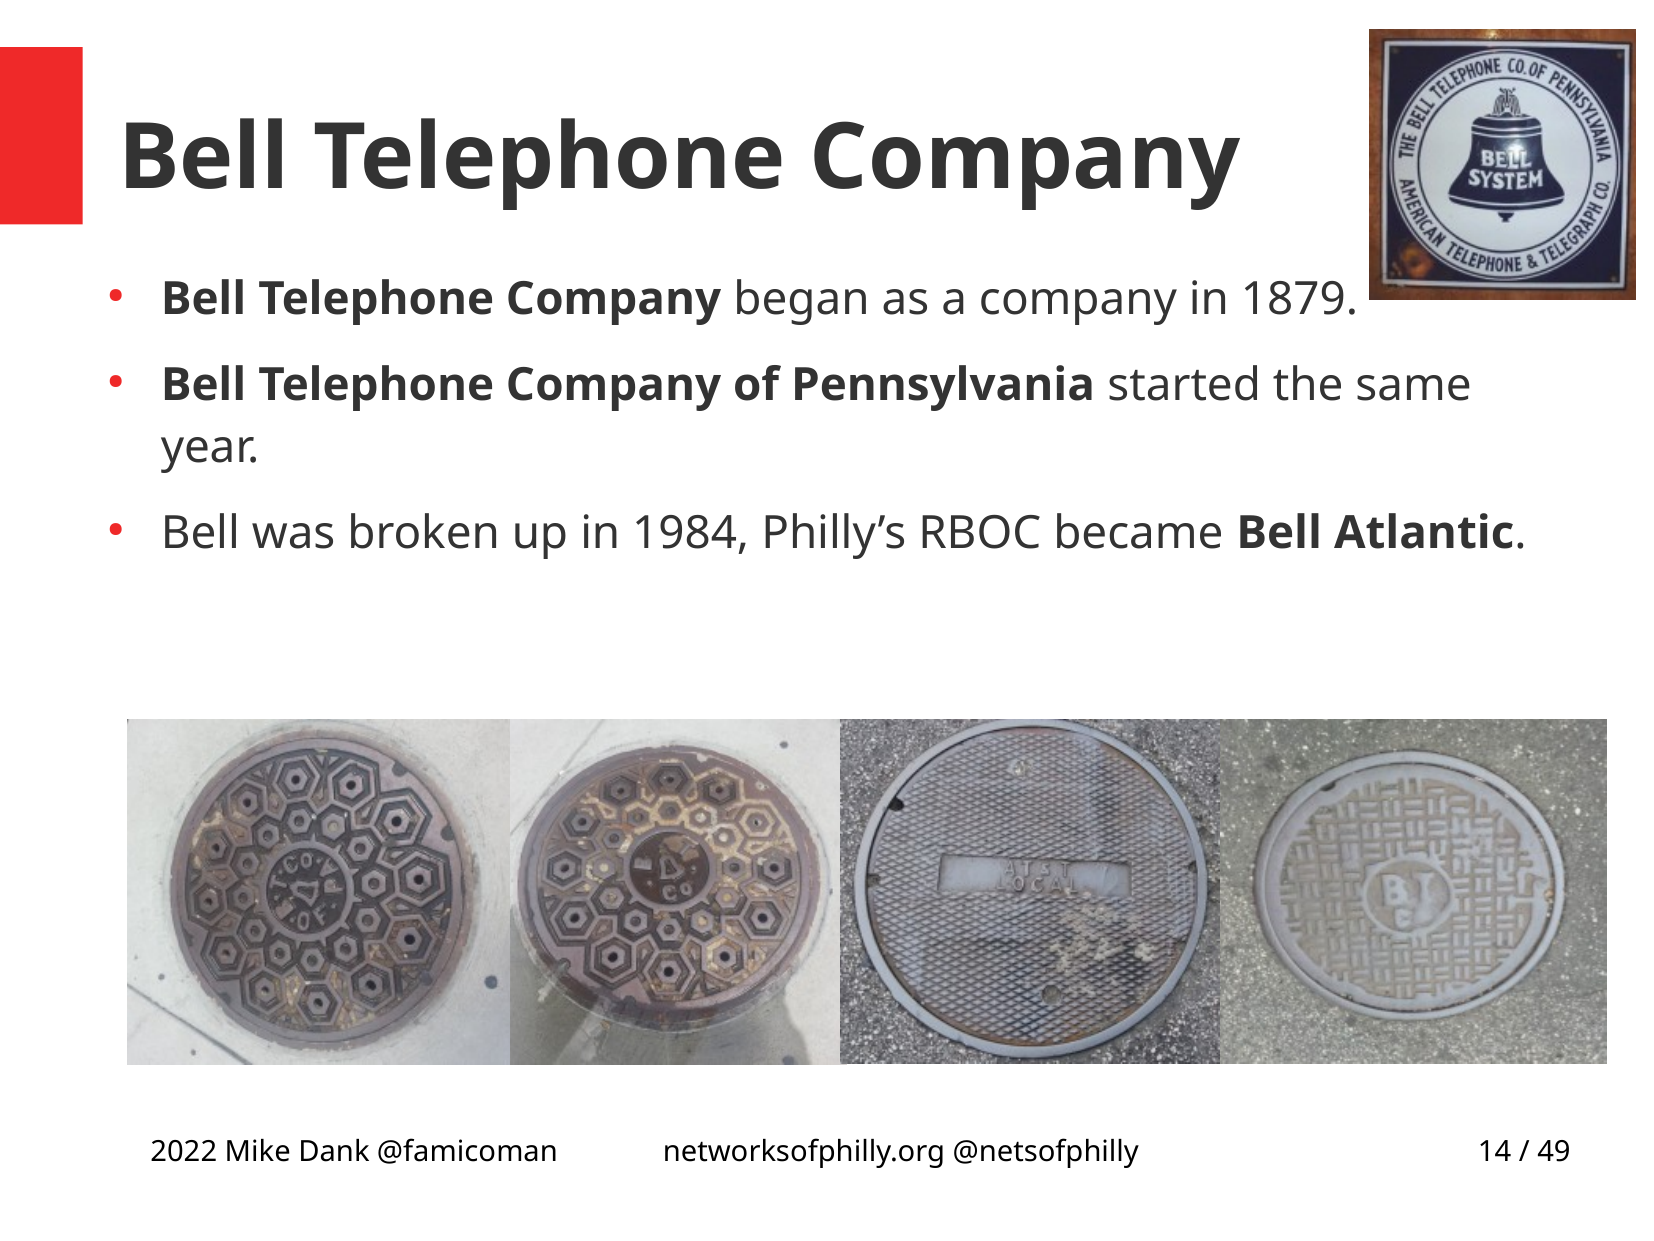

# Bell Telephone Company
Bell Telephone Company began as a company in 1879.
Bell Telephone Company of Pennsylvania started the same year.
Bell was broken up in 1984, Philly’s RBOC became Bell Atlantic.
2022 Mike Dank @famicoman networksofphilly.org @netsofphilly
14